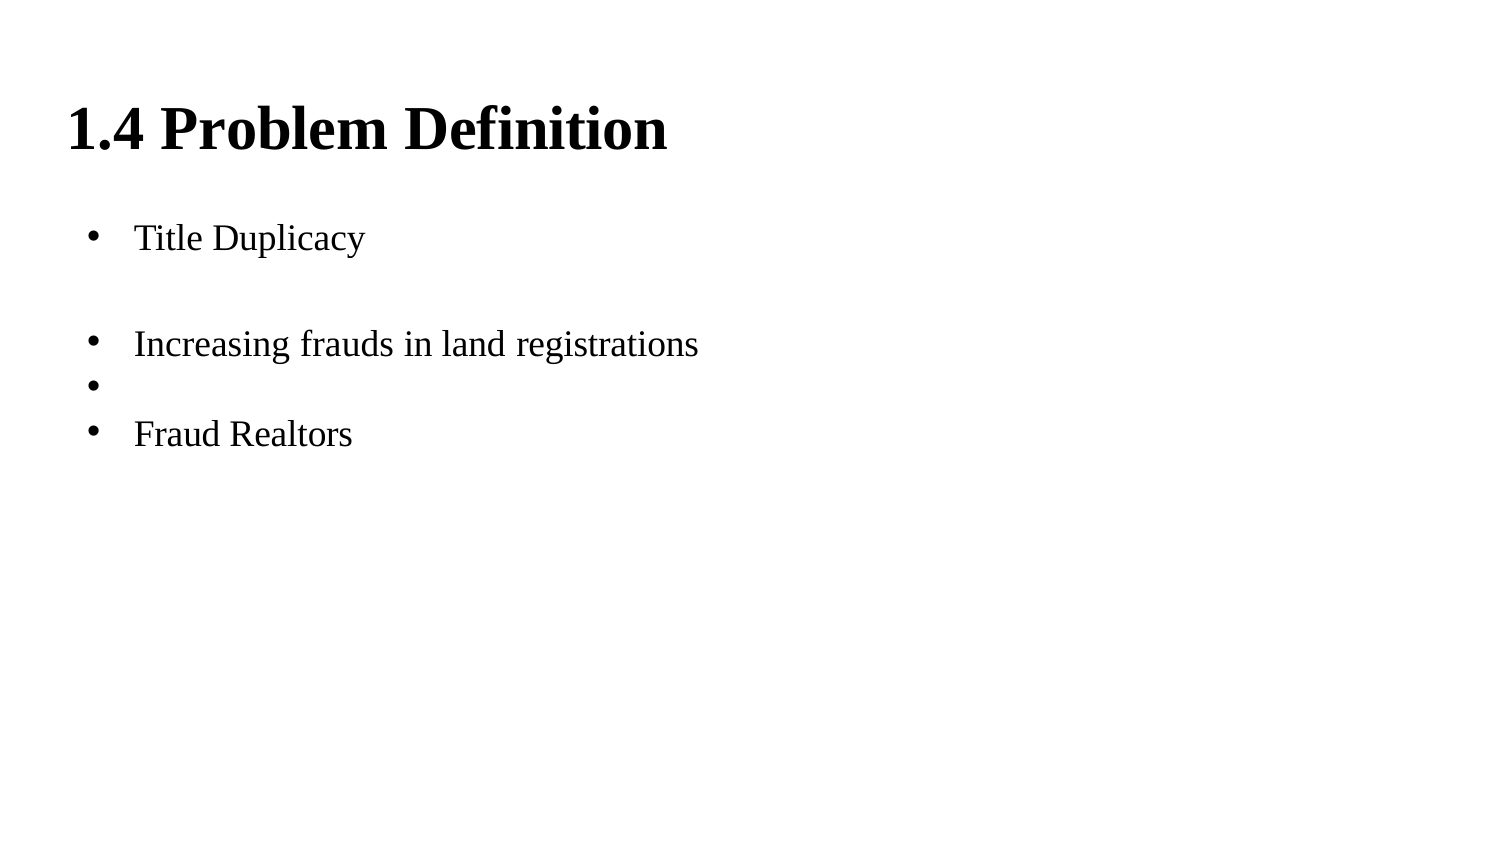

# 1.4 Problem Definition
Title Duplicacy
Increasing frauds in land registrations
Fraud Realtors